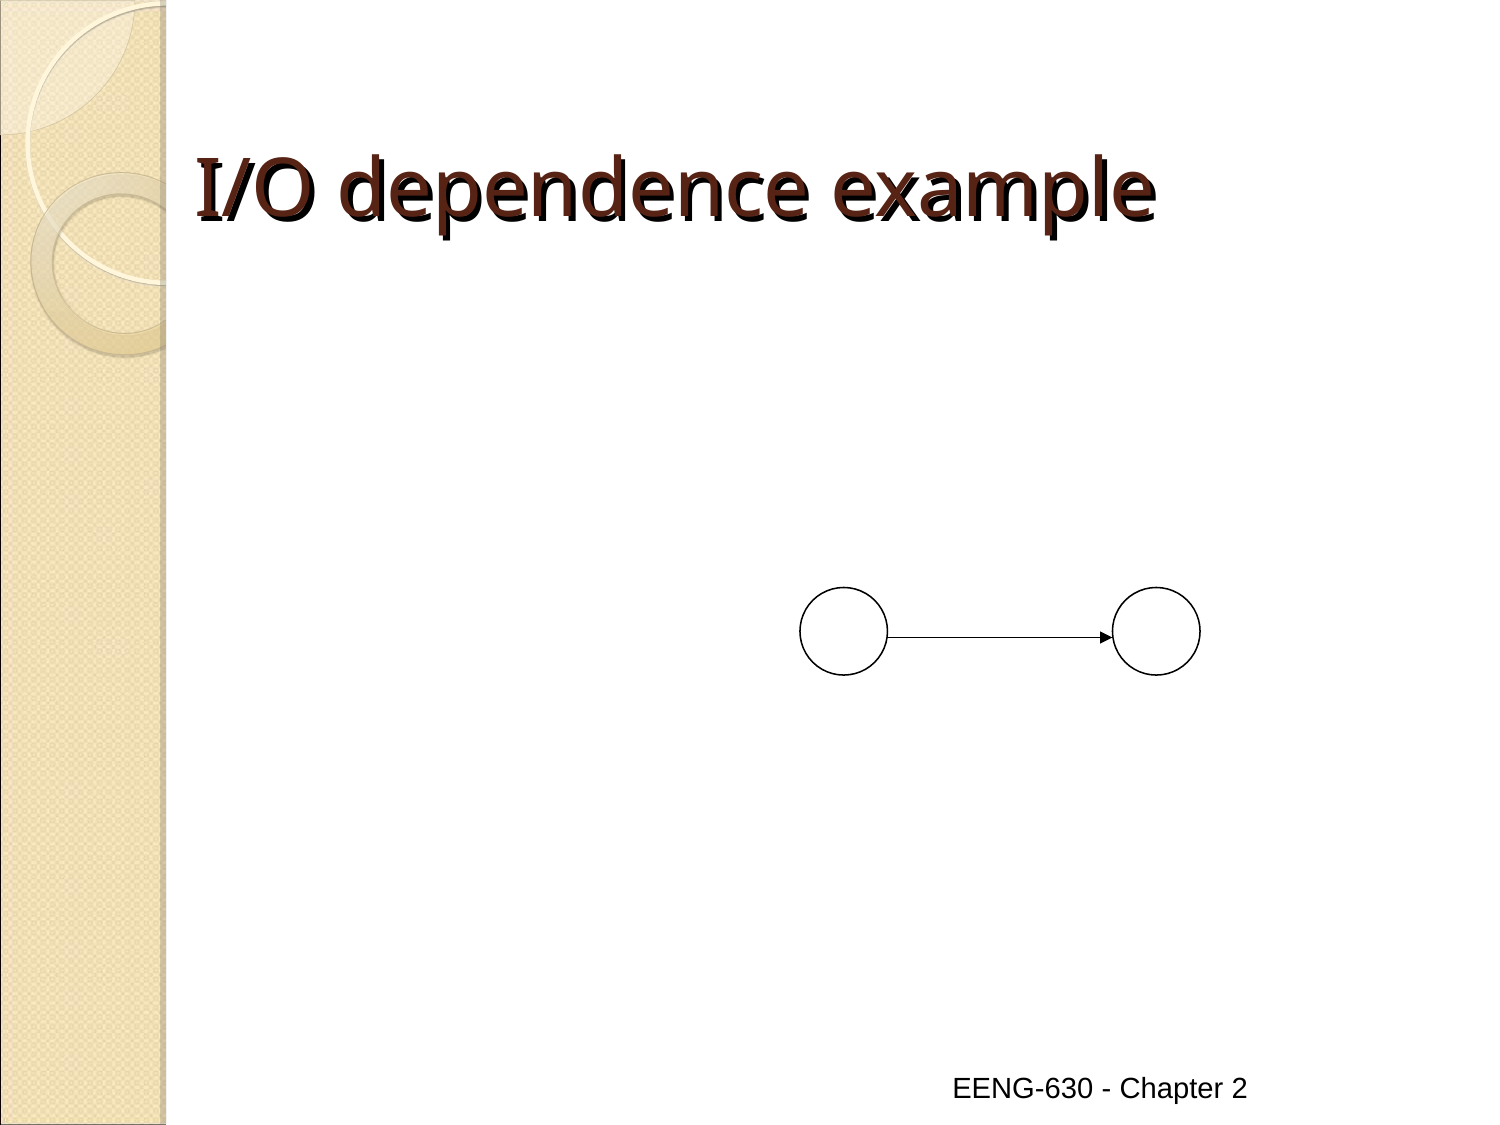

# I/O dependence example
S1: Read (4), A(I)
S2: Rewind (4)
S3: Write (4), B(I)
S4: Rewind (4)
S1
I/O
S3
EENG-630 - Chapter 2